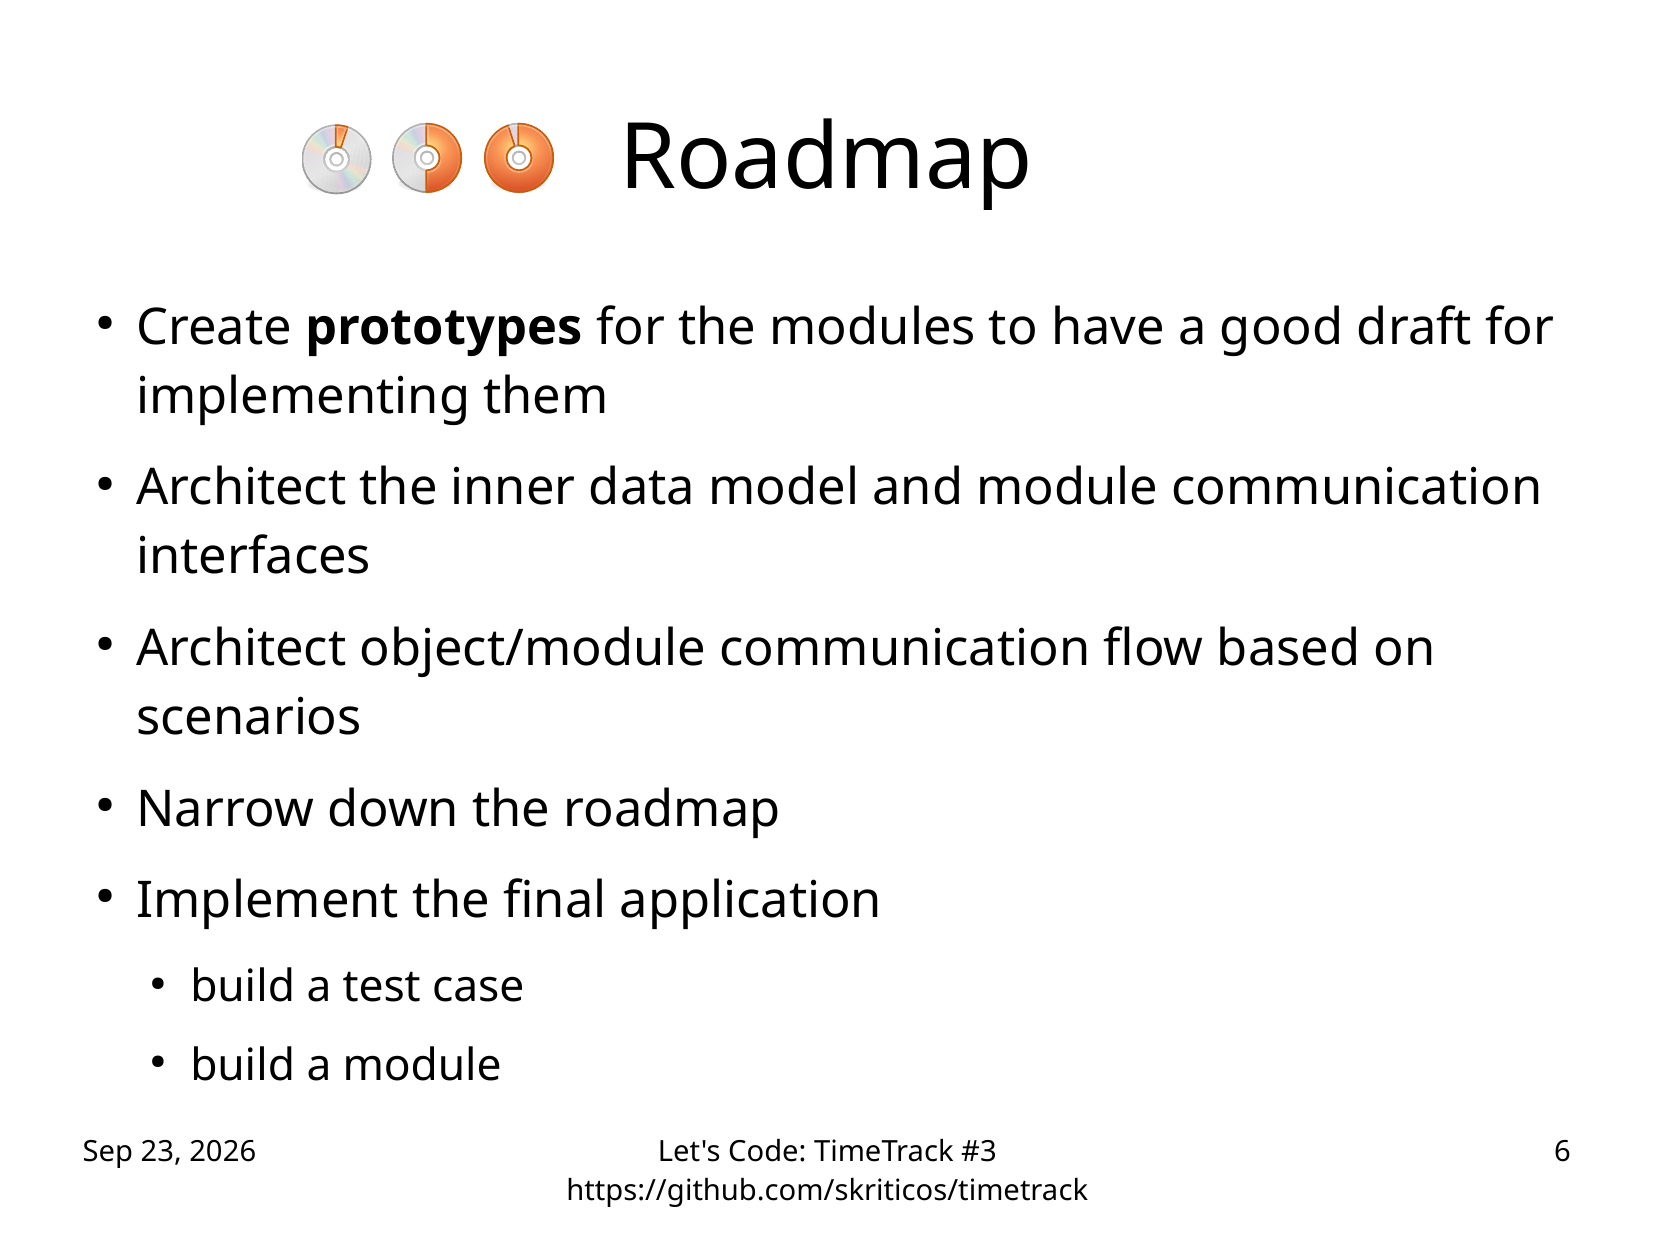

# Roadmap
Create prototypes for the modules to have a good draft for implementing them
Architect the inner data model and module communication interfaces
Architect object/module communication flow based on scenarios
Narrow down the roadmap
Implement the final application
build a test case
build a module
Let's Code: TimeTrack #1\n https://github.com/skriticos/timetrack
6